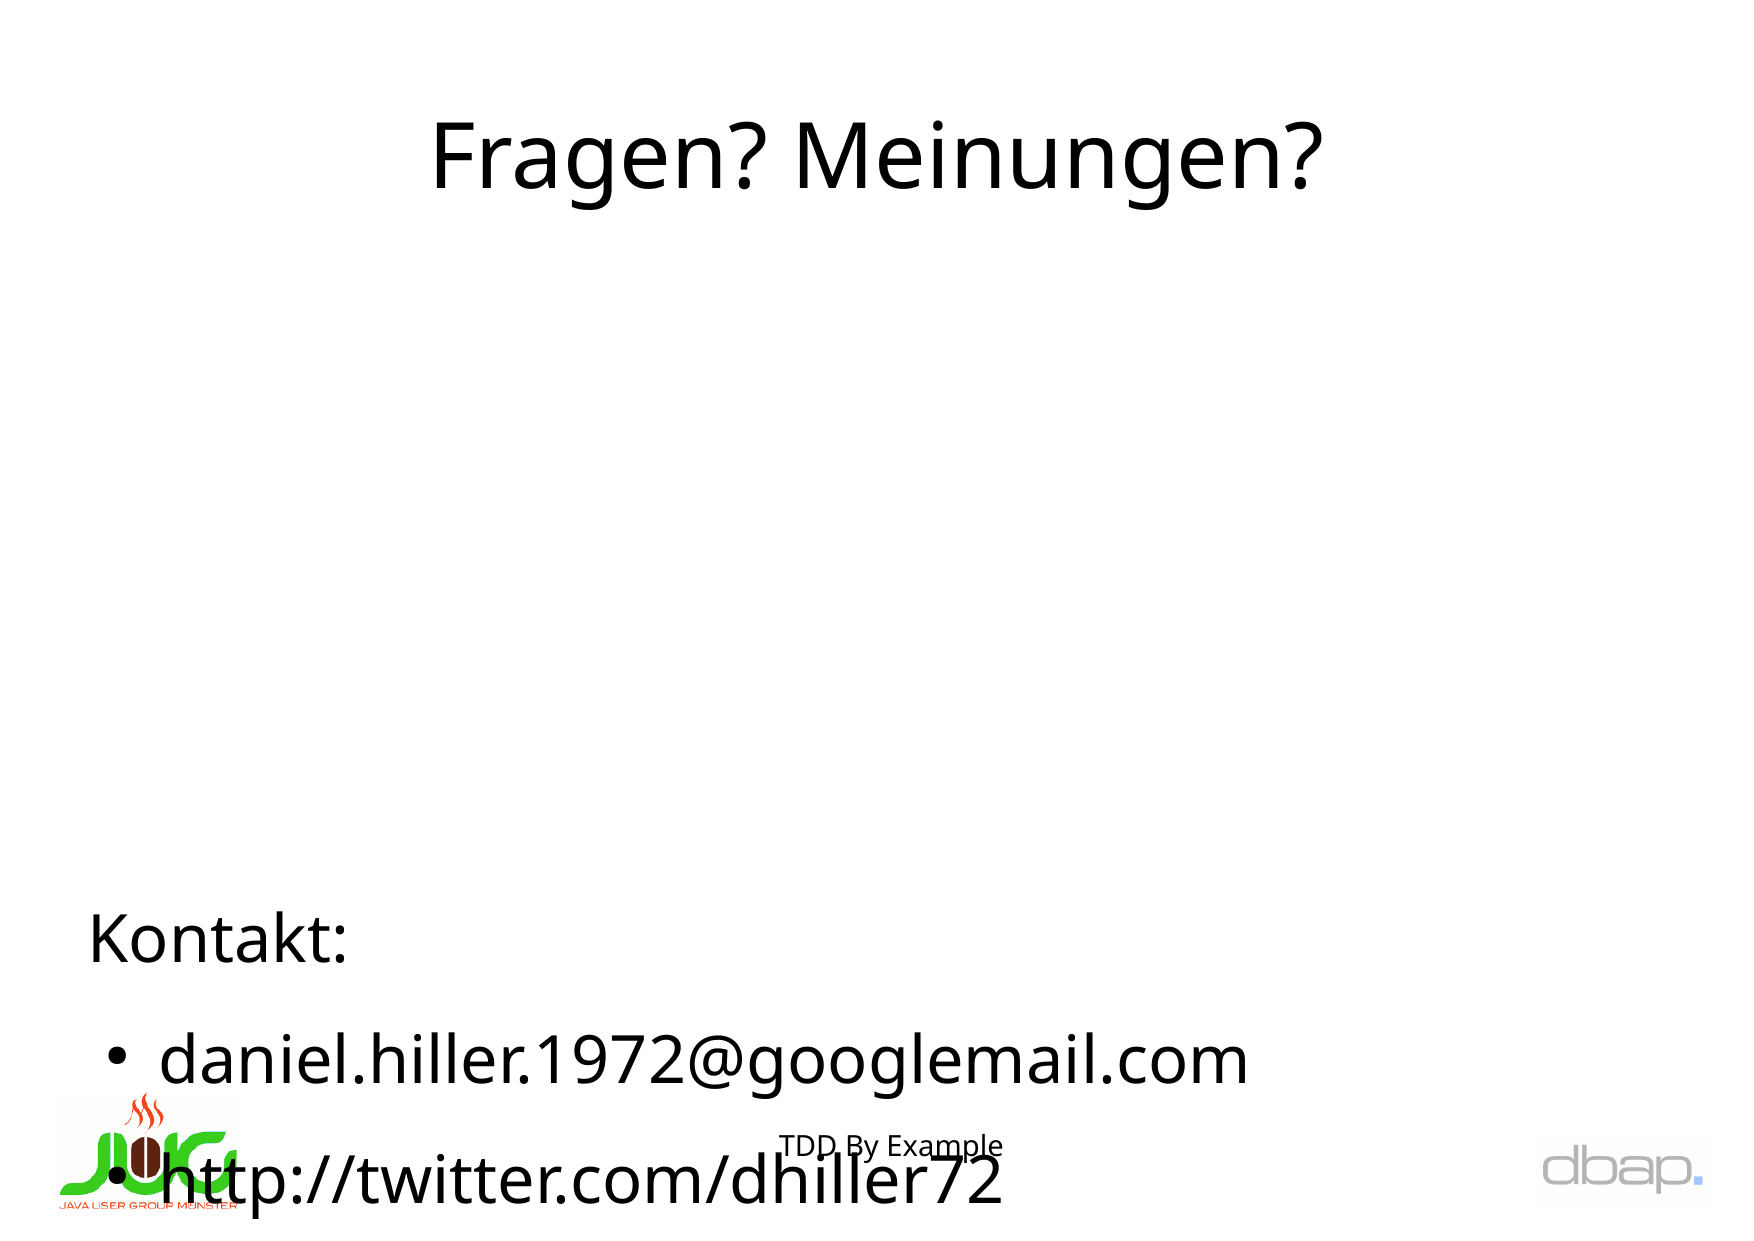

# Fragen? Meinungen?
Kontakt:
daniel.hiller.1972@googlemail.com
http://twitter.com/dhiller72
TDD By Example